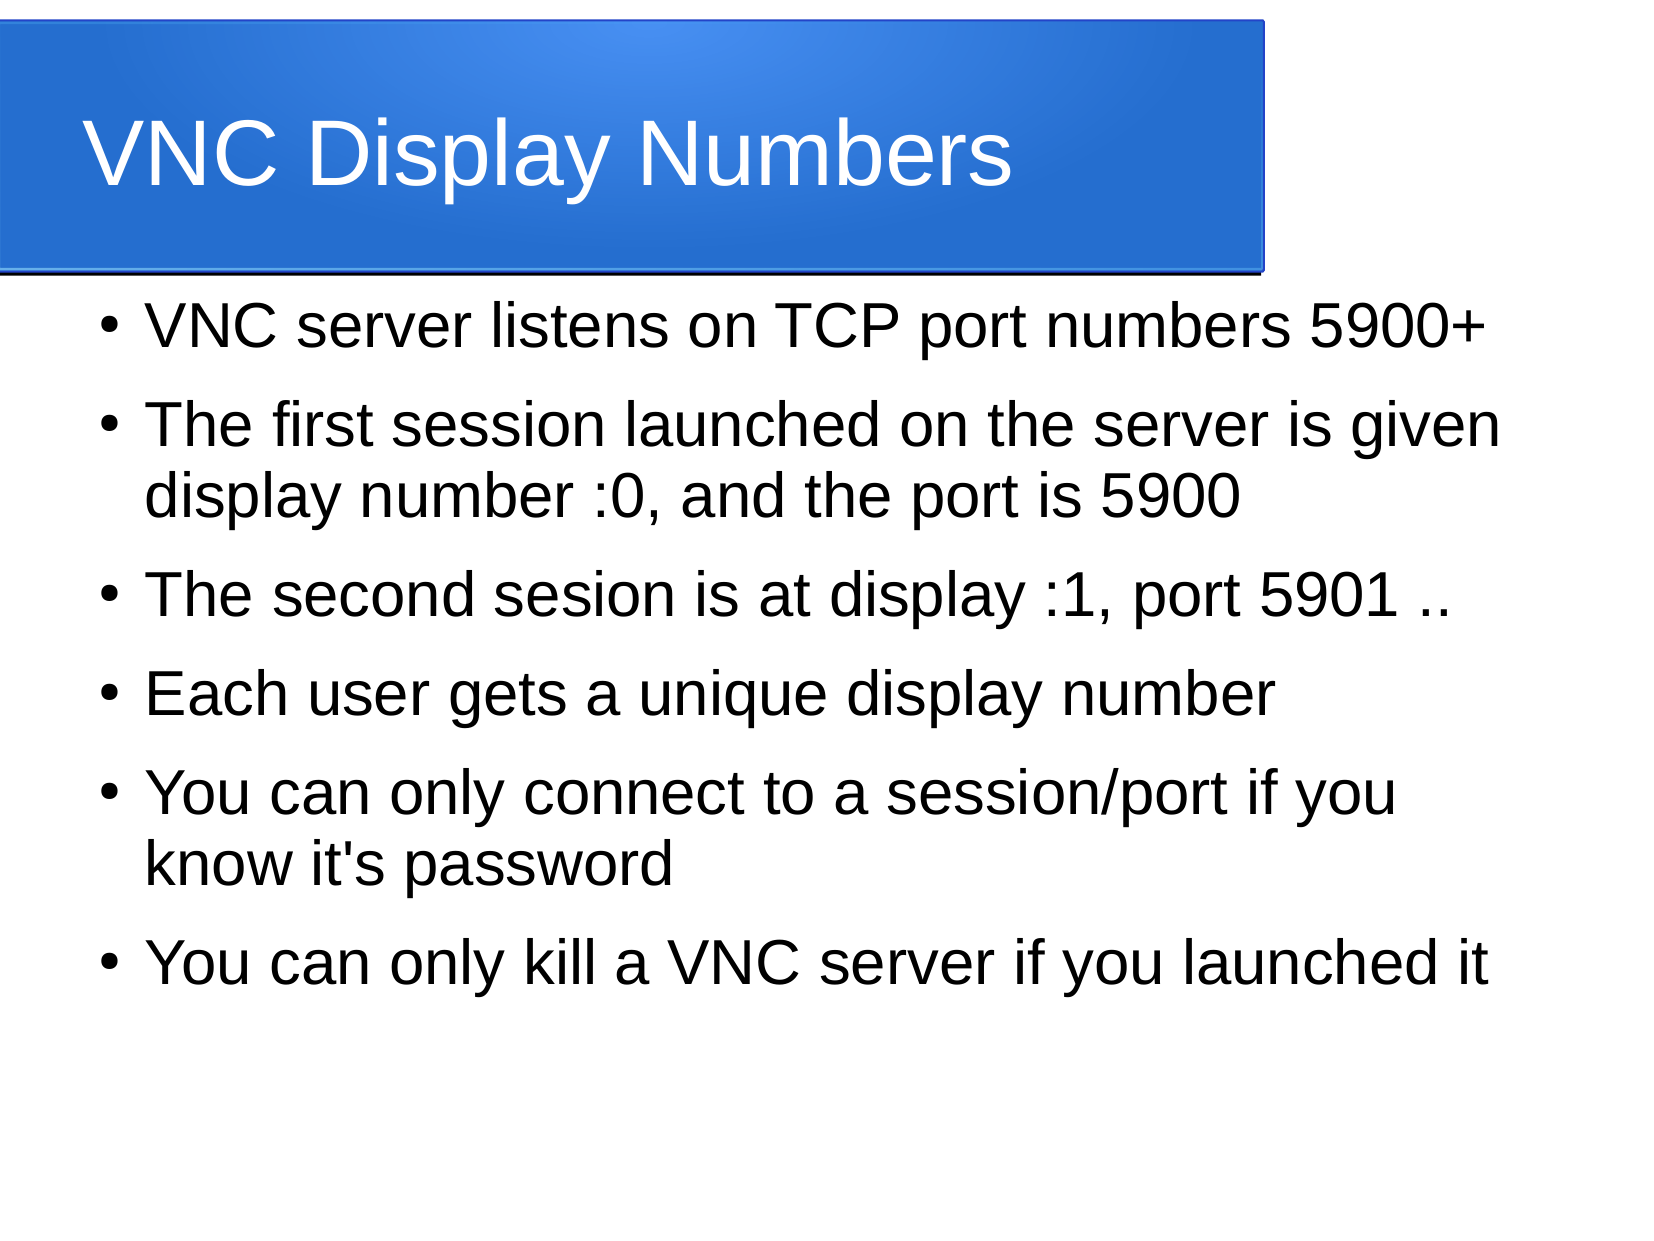

# VNC Display Numbers
VNC server listens on TCP port numbers 5900+
The first session launched on the server is given display number :0, and the port is 5900
The second sesion is at display :1, port 5901 ..
Each user gets a unique display number
You can only connect to a session/port if you know it's password
You can only kill a VNC server if you launched it